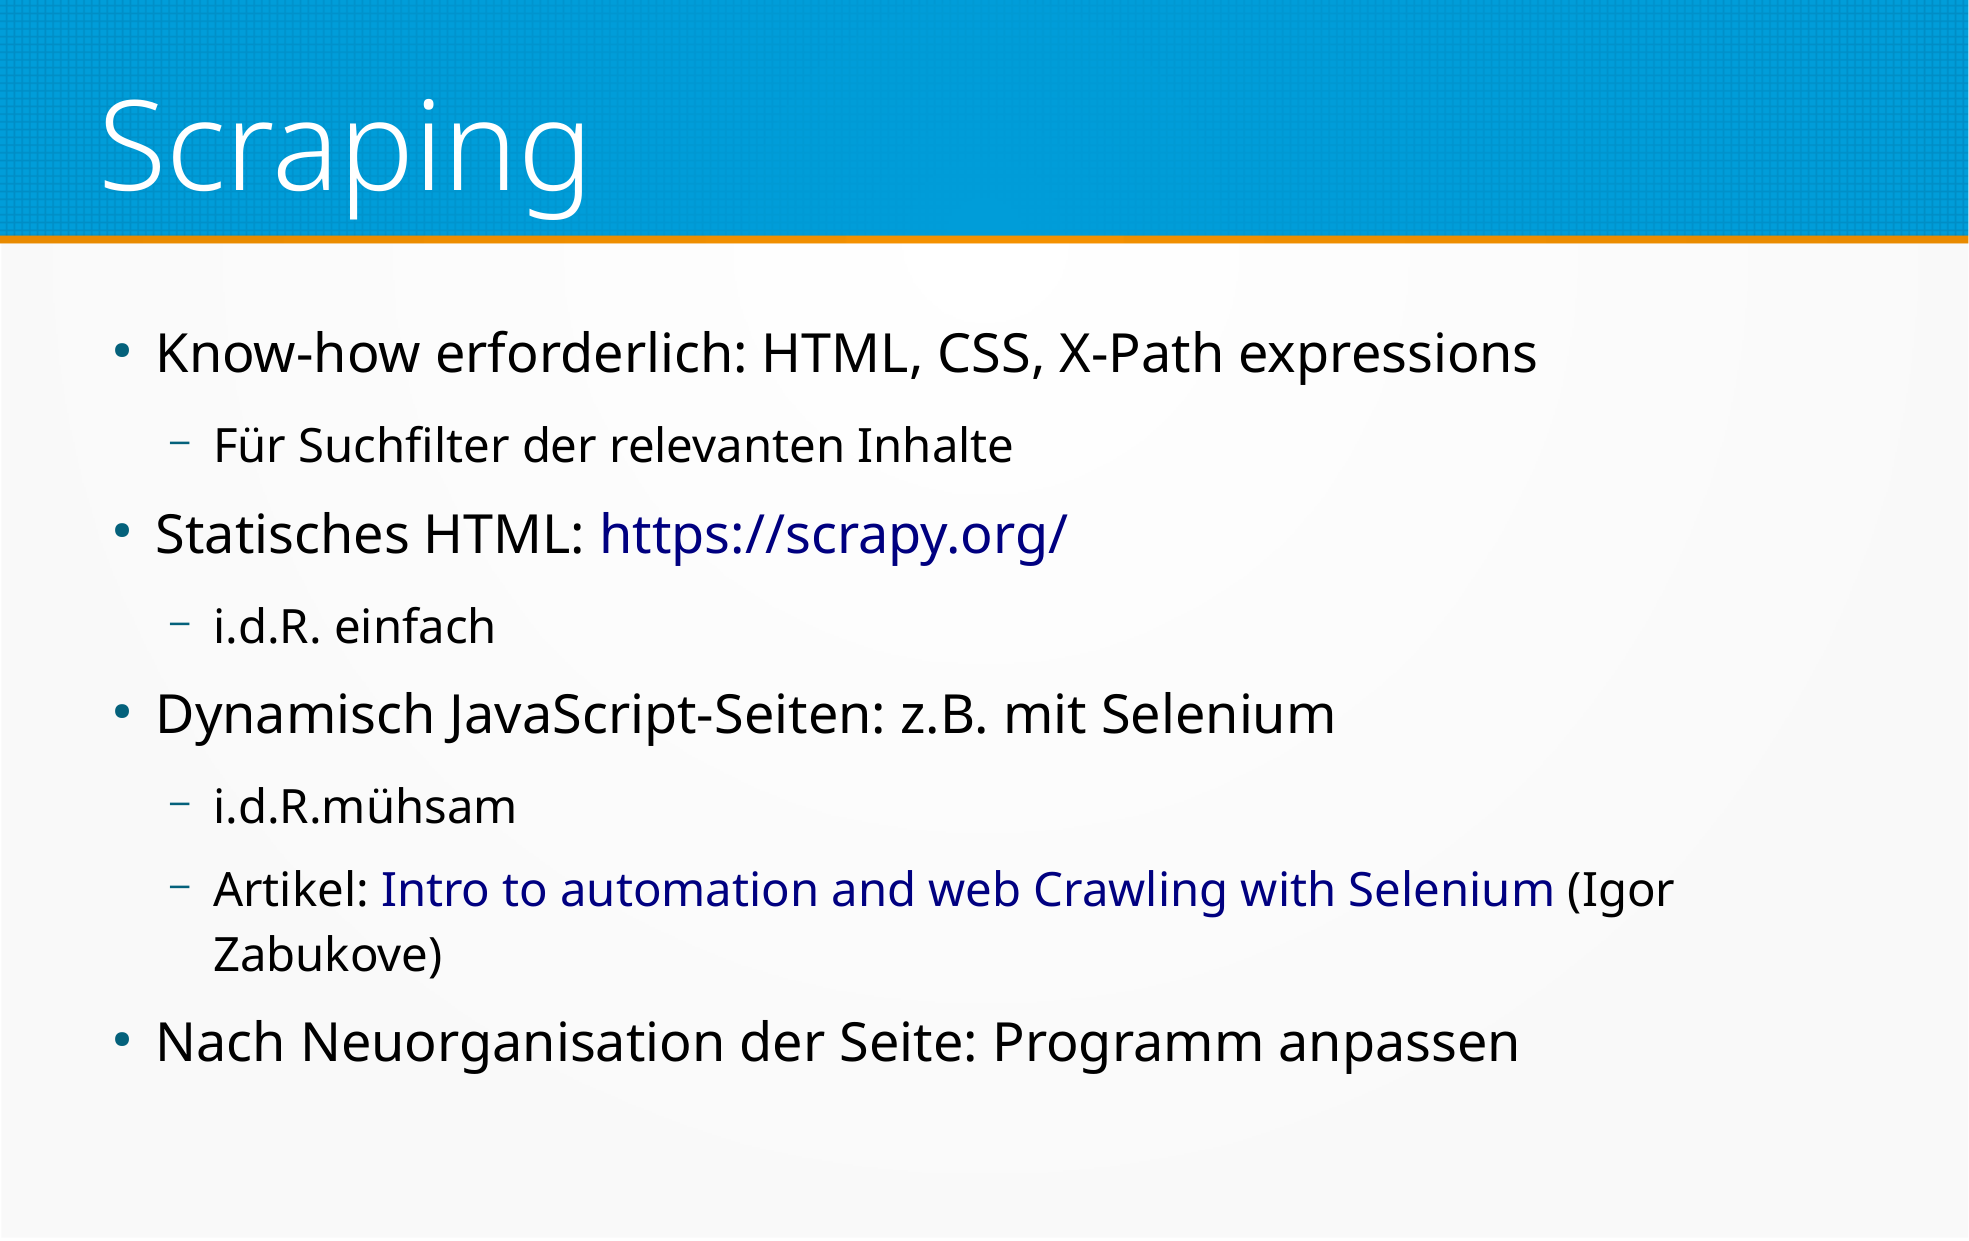

# Scraping
Know-how erforderlich: HTML, CSS, X-Path expressions
Für Suchfilter der relevanten Inhalte
Statisches HTML: https://scrapy.org/
i.d.R. einfach
Dynamisch JavaScript-Seiten: z.B. mit Selenium
i.d.R.mühsam
Artikel: Intro to automation and web Crawling with Selenium (Igor Zabukove)
Nach Neuorganisation der Seite: Programm anpassen